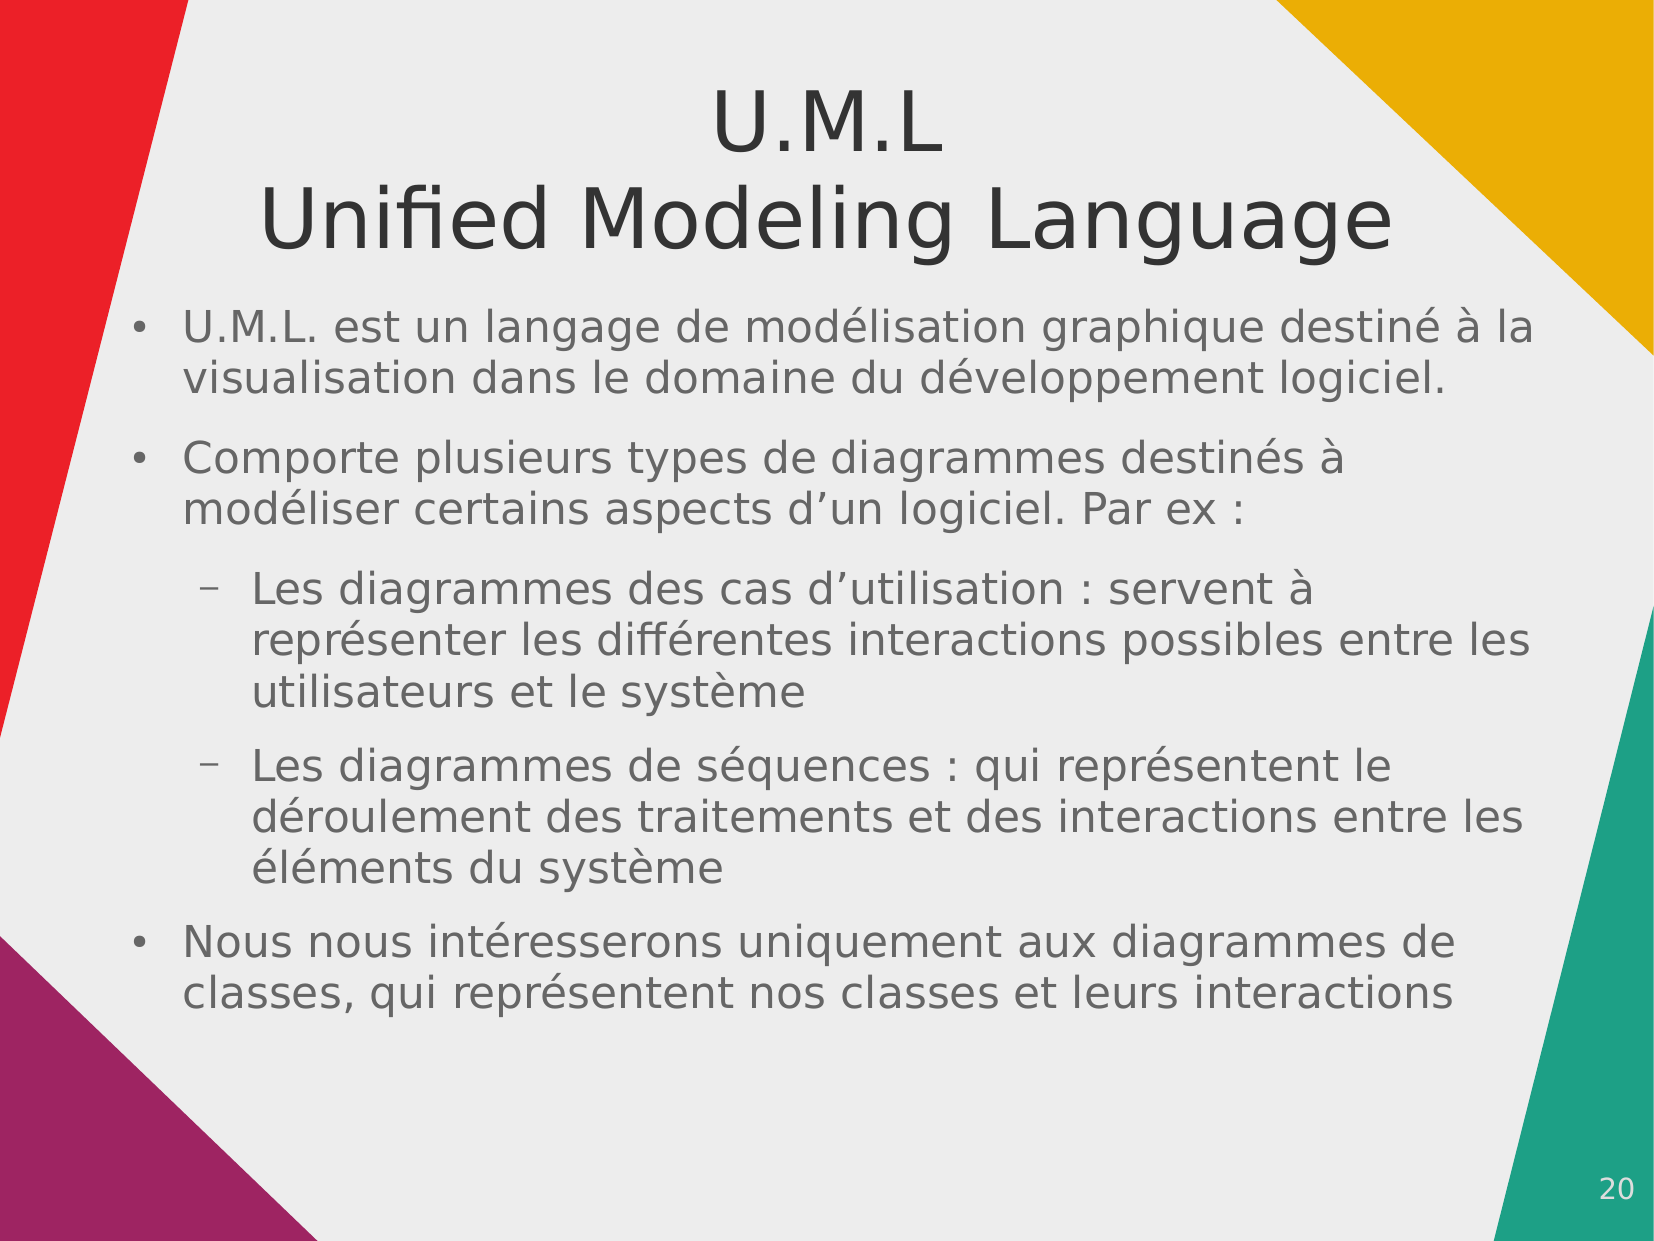

# U.M.L Unified Modeling Language
U.M.L. est un langage de modélisation graphique destiné à la visualisation dans le domaine du développement logiciel.
Comporte plusieurs types de diagrammes destinés à modéliser certains aspects d’un logiciel. Par ex :
Les diagrammes des cas d’utilisation : servent à représenter les différentes interactions possibles entre les utilisateurs et le système
Les diagrammes de séquences : qui représentent le déroulement des traitements et des interactions entre les éléments du système
Nous nous intéresserons uniquement aux diagrammes de classes, qui représentent nos classes et leurs interactions
20